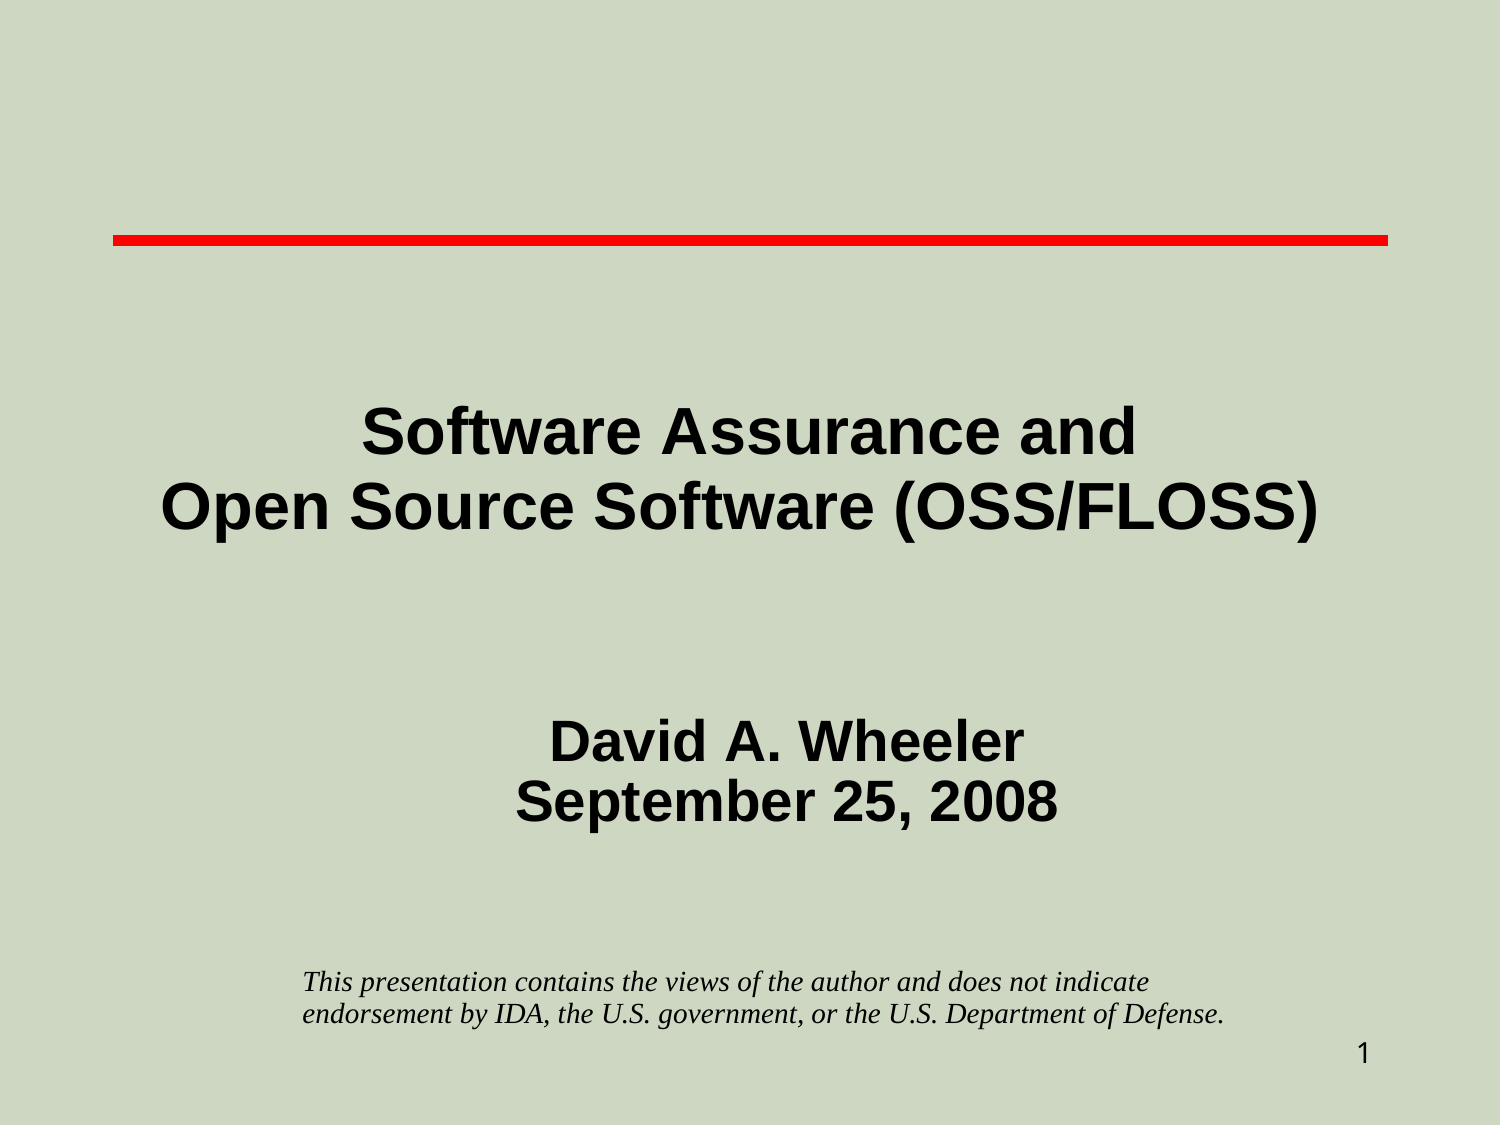

# Software Assurance and Open Source Software (OSS/FLOSS)
David A. Wheeler
September 25, 2008
This presentation contains the views of the author and does not indicate endorsement by IDA, the U.S. government, or the U.S. Department of Defense.